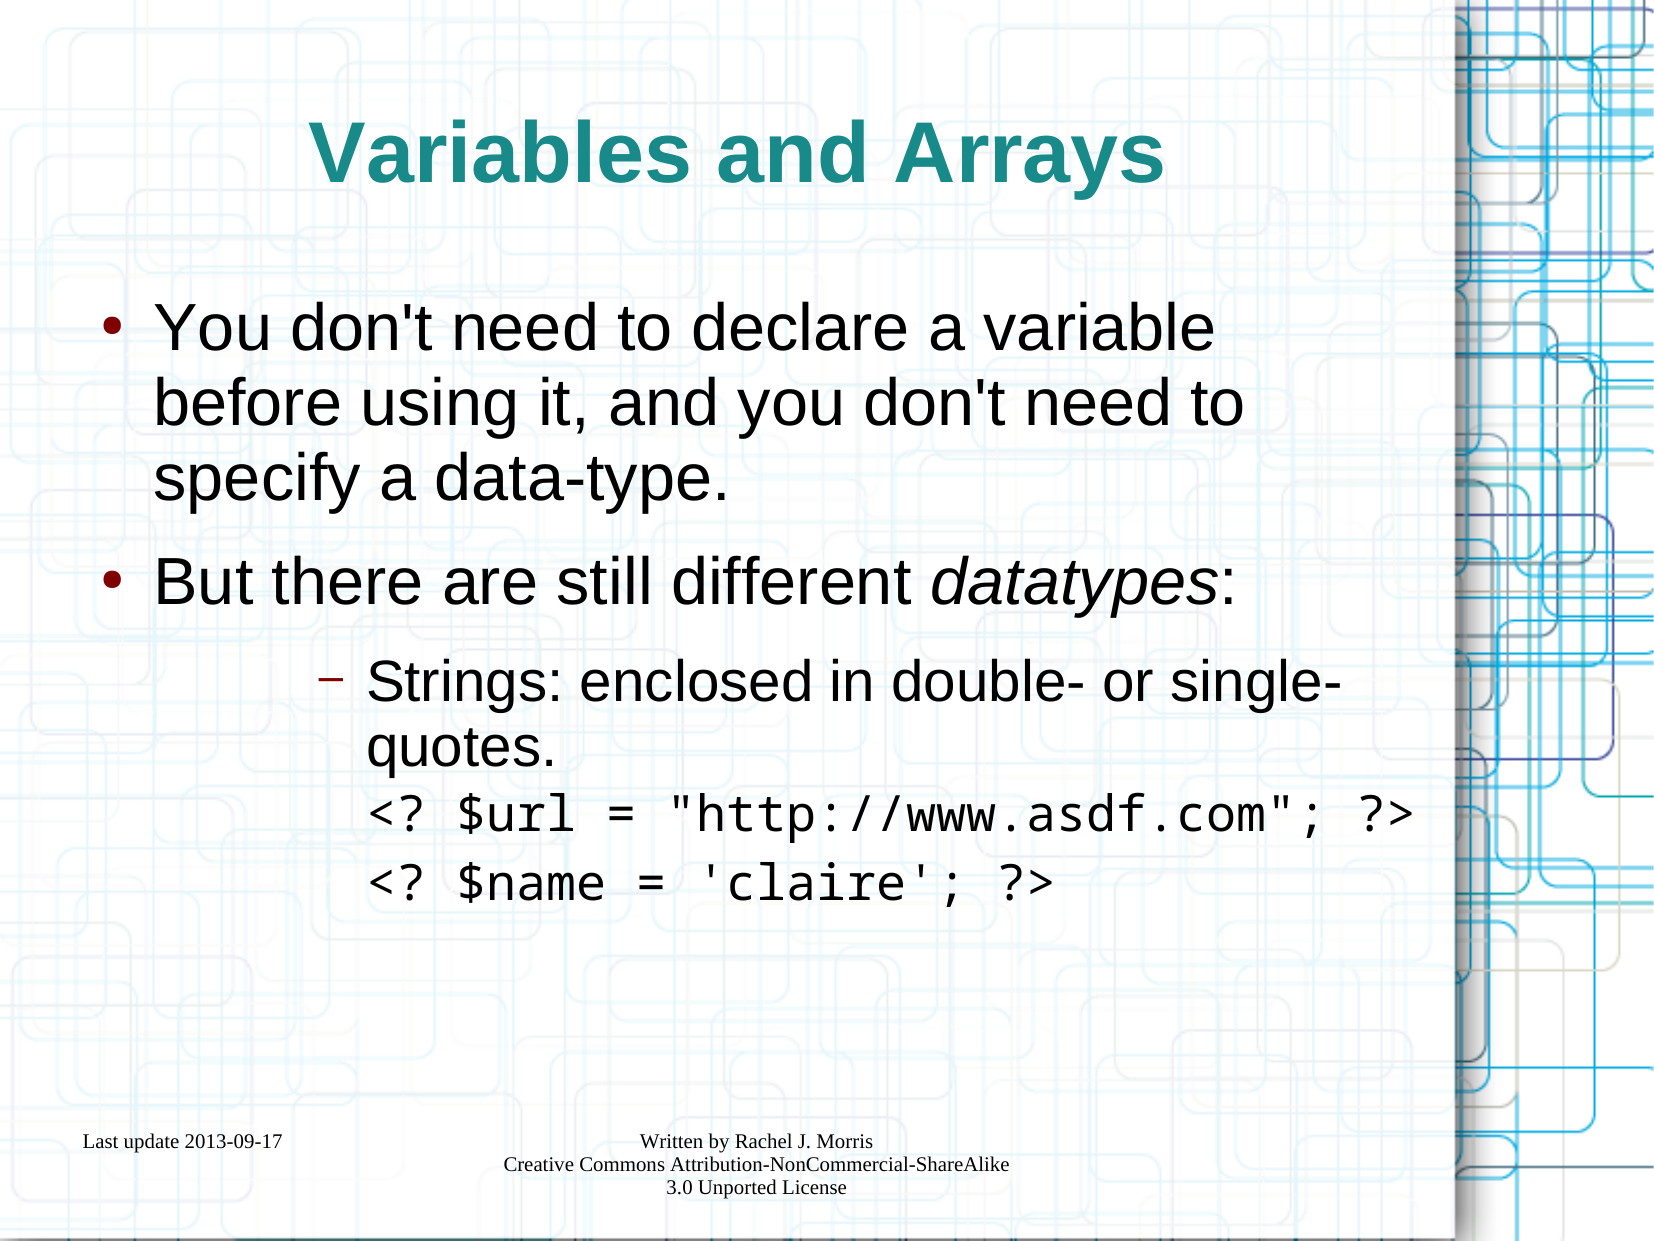

# Variables and Arrays
You don't need to declare a variable before using it, and you don't need to specify a data-type.
But there are still different datatypes:
Strings: enclosed in double- or single-quotes.
<? $url = "http://www.asdf.com"; ?>
<? $name = 'claire'; ?>